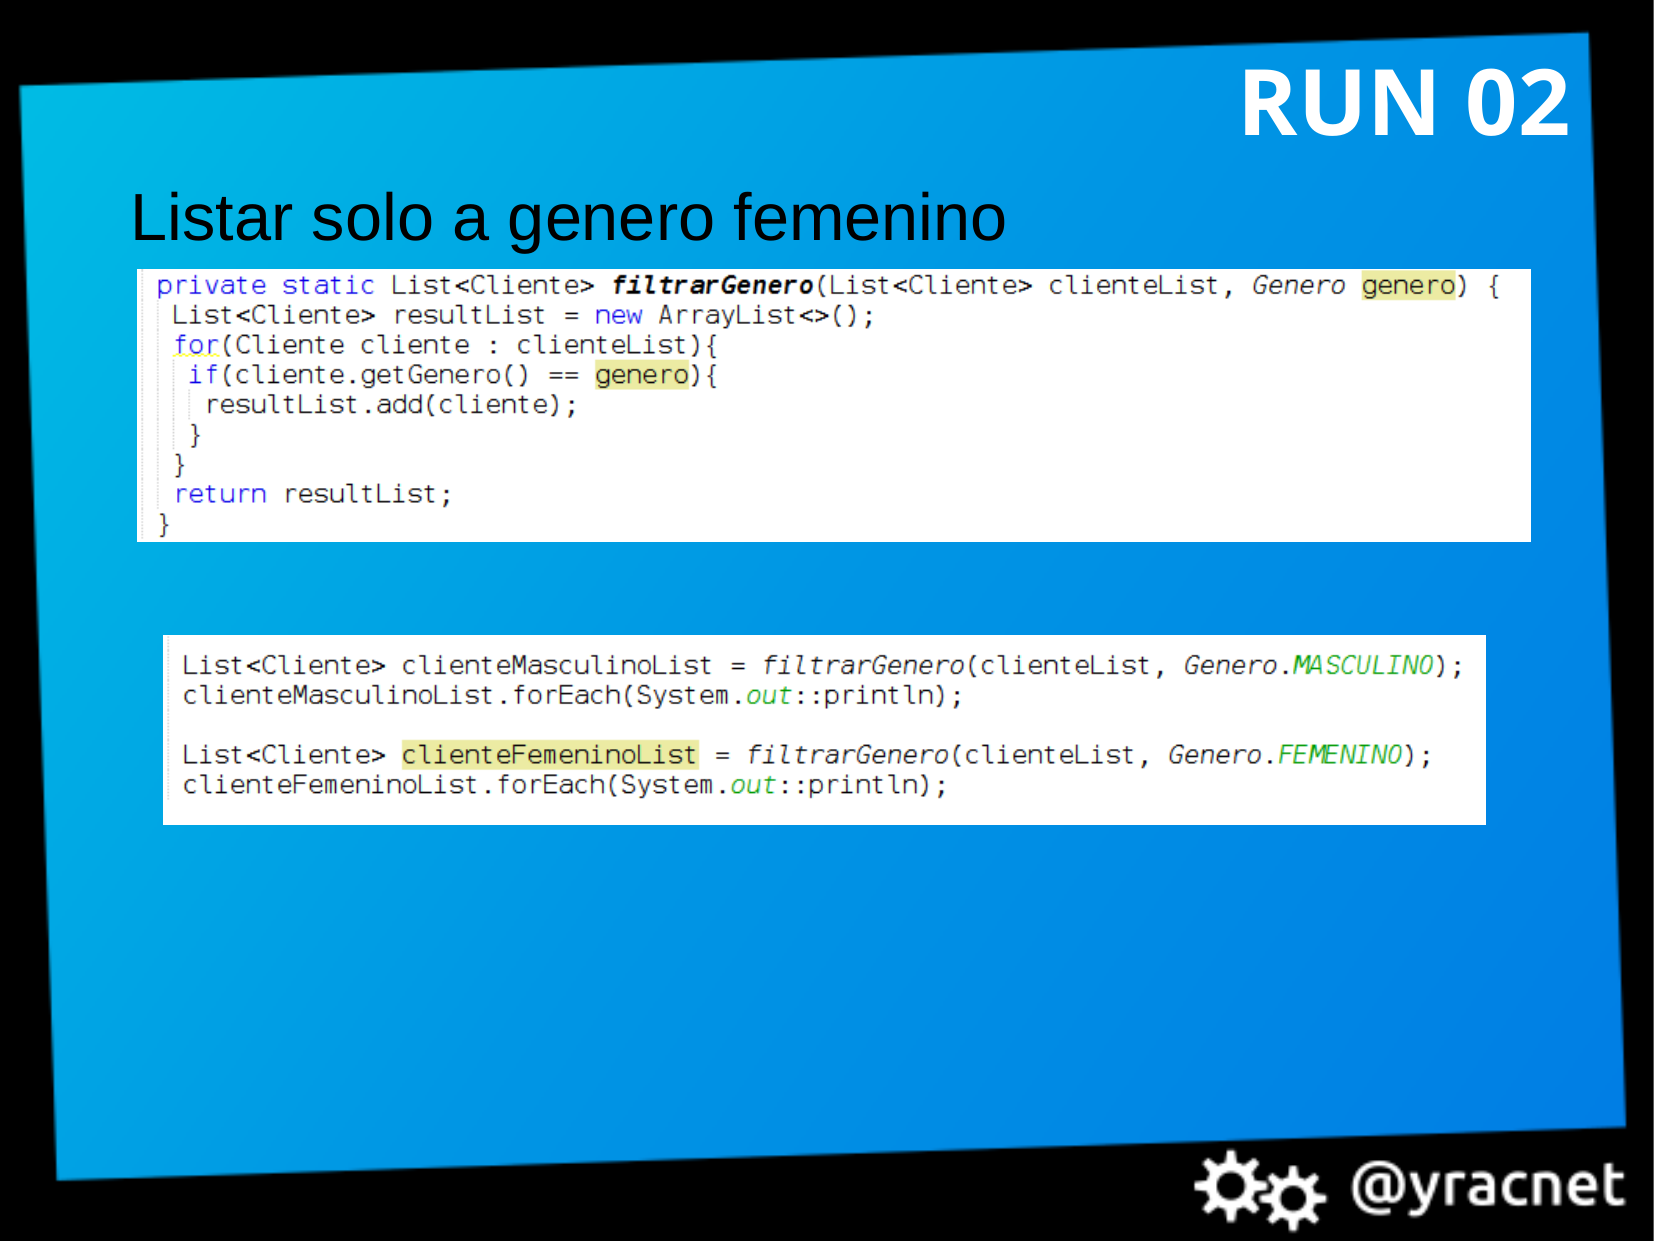

RUN 02
# Listar solo a genero femenino